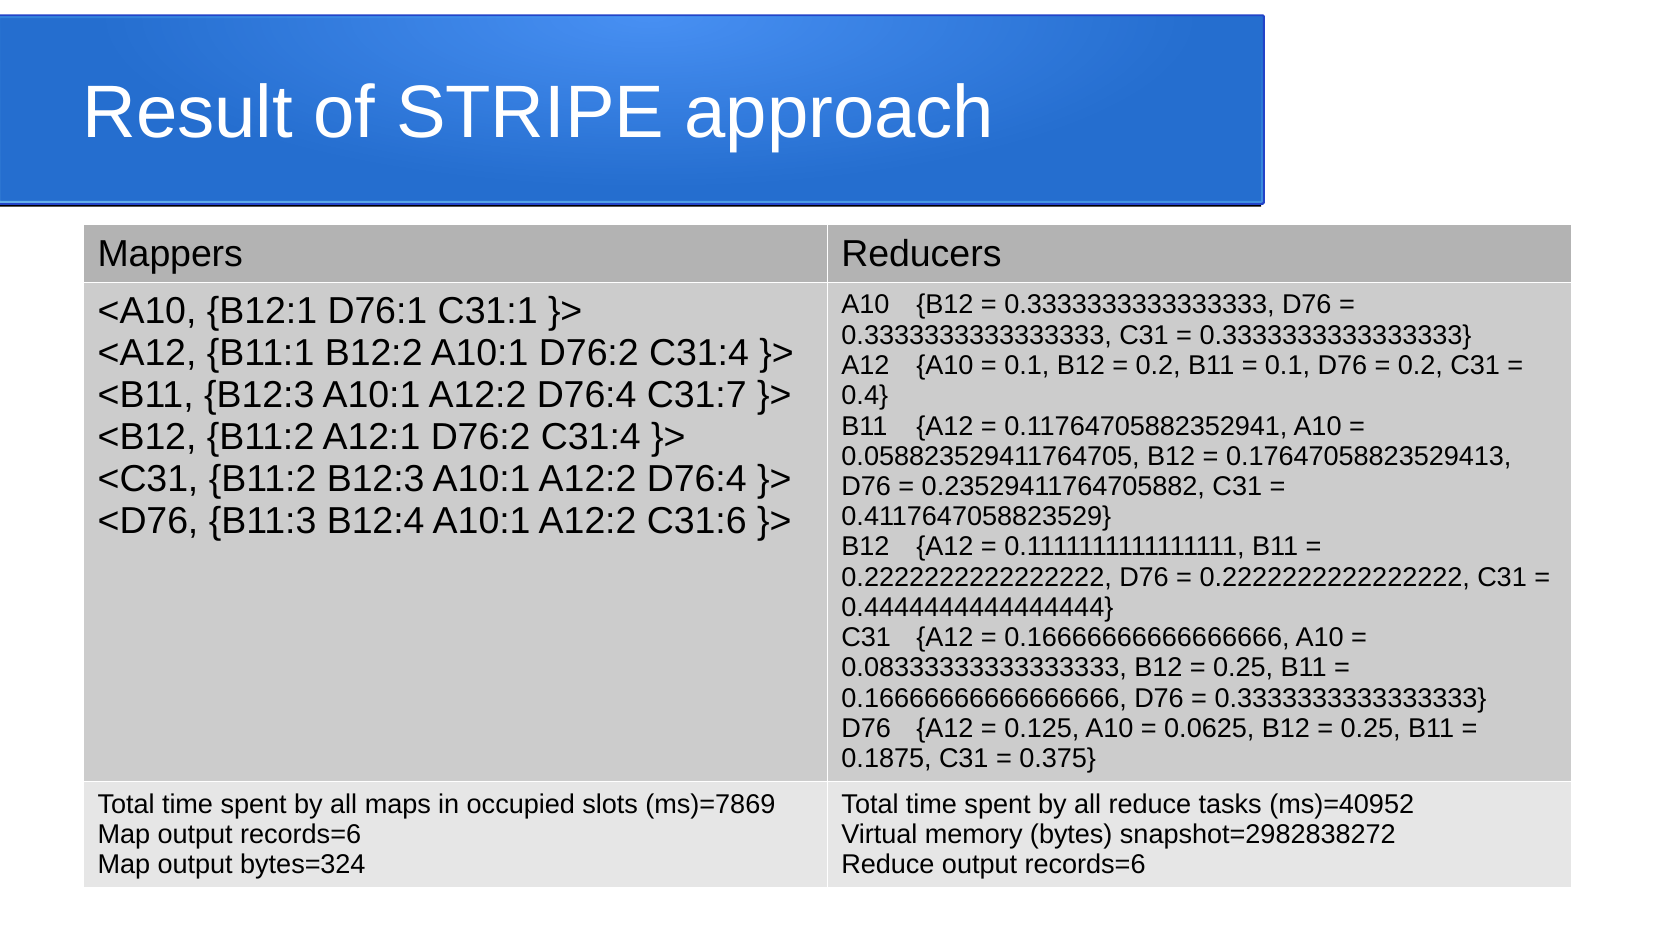

# Result of STRIPE approach
| Mappers | Reducers |
| --- | --- |
| <A10, {B12:1 D76:1 C31:1 }> <A12, {B11:1 B12:2 A10:1 D76:2 C31:4 }> <B11, {B12:3 A10:1 A12:2 D76:4 C31:7 }> <B12, {B11:2 A12:1 D76:2 C31:4 }> <C31, {B11:2 B12:3 A10:1 A12:2 D76:4 }> <D76, {B11:3 B12:4 A10:1 A12:2 C31:6 }> | A10 {B12 = 0.3333333333333333, D76 = 0.3333333333333333, C31 = 0.3333333333333333} A12 {A10 = 0.1, B12 = 0.2, B11 = 0.1, D76 = 0.2, C31 = 0.4} B11 {A12 = 0.11764705882352941, A10 = 0.058823529411764705, B12 = 0.17647058823529413, D76 = 0.23529411764705882, C31 = 0.4117647058823529} B12 {A12 = 0.1111111111111111, B11 = 0.2222222222222222, D76 = 0.2222222222222222, C31 = 0.4444444444444444} C31 {A12 = 0.16666666666666666, A10 = 0.08333333333333333, B12 = 0.25, B11 = 0.16666666666666666, D76 = 0.3333333333333333} D76 {A12 = 0.125, A10 = 0.0625, B12 = 0.25, B11 = 0.1875, C31 = 0.375} |
| Total time spent by all maps in occupied slots (ms)=7869 Map output records=6 Map output bytes=324 | Total time spent by all reduce tasks (ms)=40952 Virtual memory (bytes) snapshot=2982838272 Reduce output records=6 |